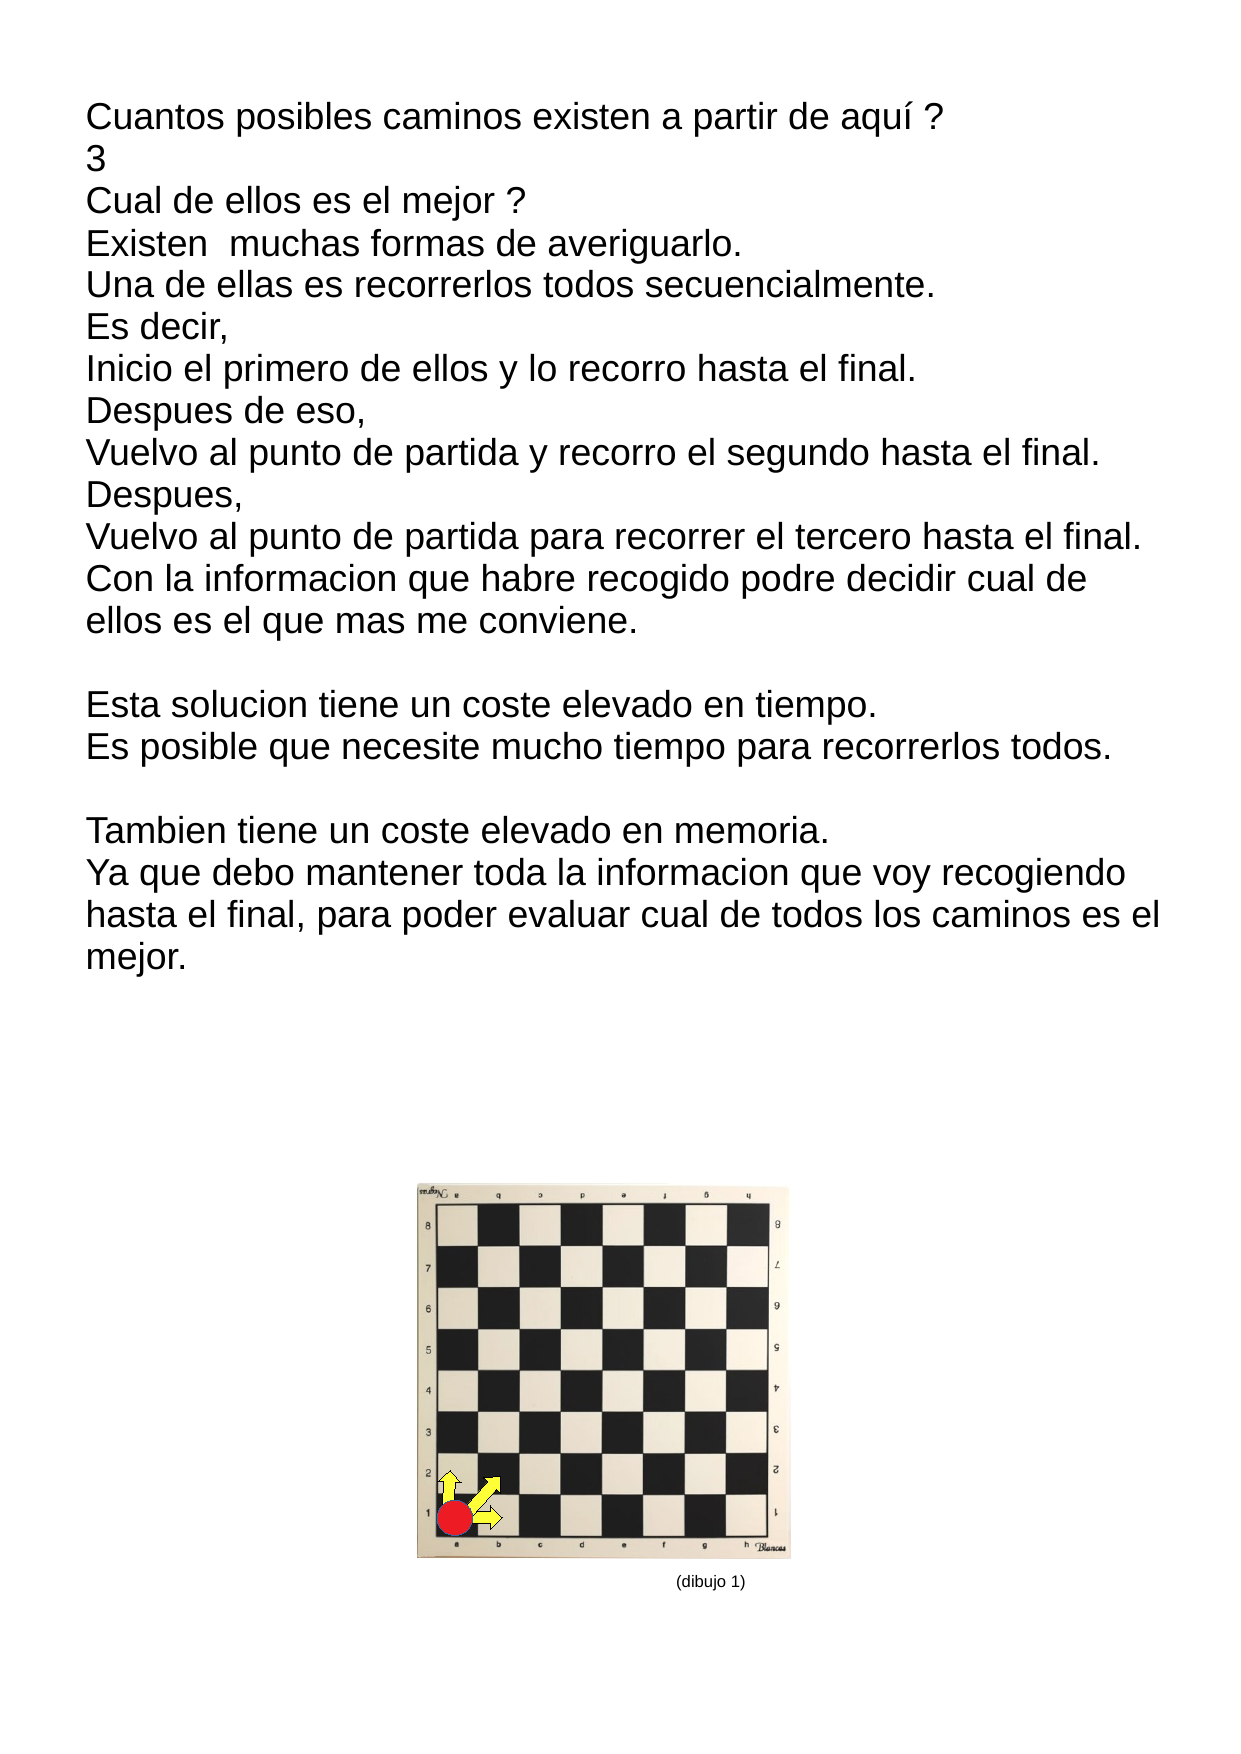

Cuantos posibles caminos existen a partir de aquí ?
3
Cual de ellos es el mejor ?
Existen muchas formas de averiguarlo.
Una de ellas es recorrerlos todos secuencialmente.
Es decir,
Inicio el primero de ellos y lo recorro hasta el final.
Despues de eso,
Vuelvo al punto de partida y recorro el segundo hasta el final.
Despues,
Vuelvo al punto de partida para recorrer el tercero hasta el final.
Con la informacion que habre recogido podre decidir cual de ellos es el que mas me conviene.
Esta solucion tiene un coste elevado en tiempo.
Es posible que necesite mucho tiempo para recorrerlos todos.
Tambien tiene un coste elevado en memoria.
Ya que debo mantener toda la informacion que voy recogiendo hasta el final, para poder evaluar cual de todos los caminos es el mejor.
(dibujo 1)